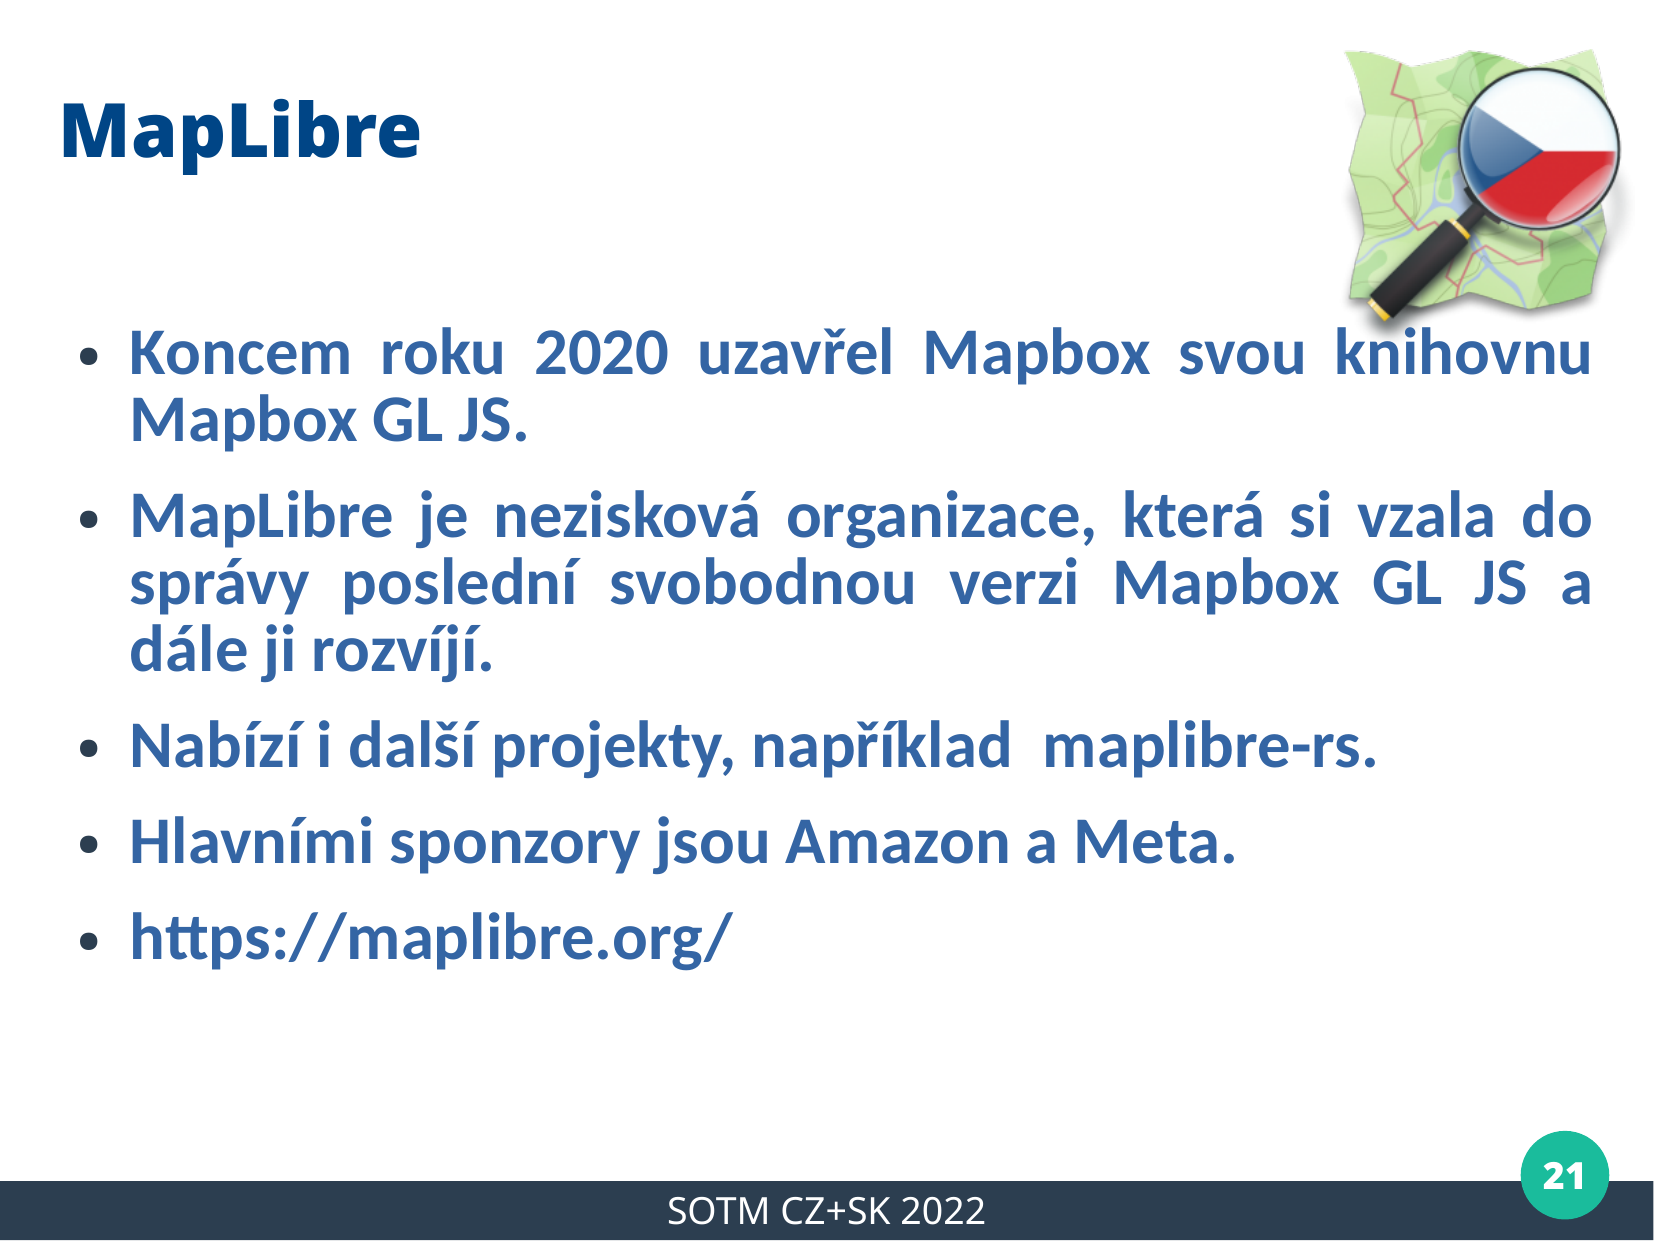

# MapLibre
Koncem roku 2020 uzavřel Mapbox svou knihovnu Mapbox GL JS.
MapLibre je nezisková organizace, která si vzala do správy poslední svobodnou verzi Mapbox GL JS a dále ji rozvíjí.
Nabízí i další projekty, například maplibre-rs.
Hlavními sponzory jsou Amazon a Meta.
https://maplibre.org/
21
SOTM CZ+SK 2022